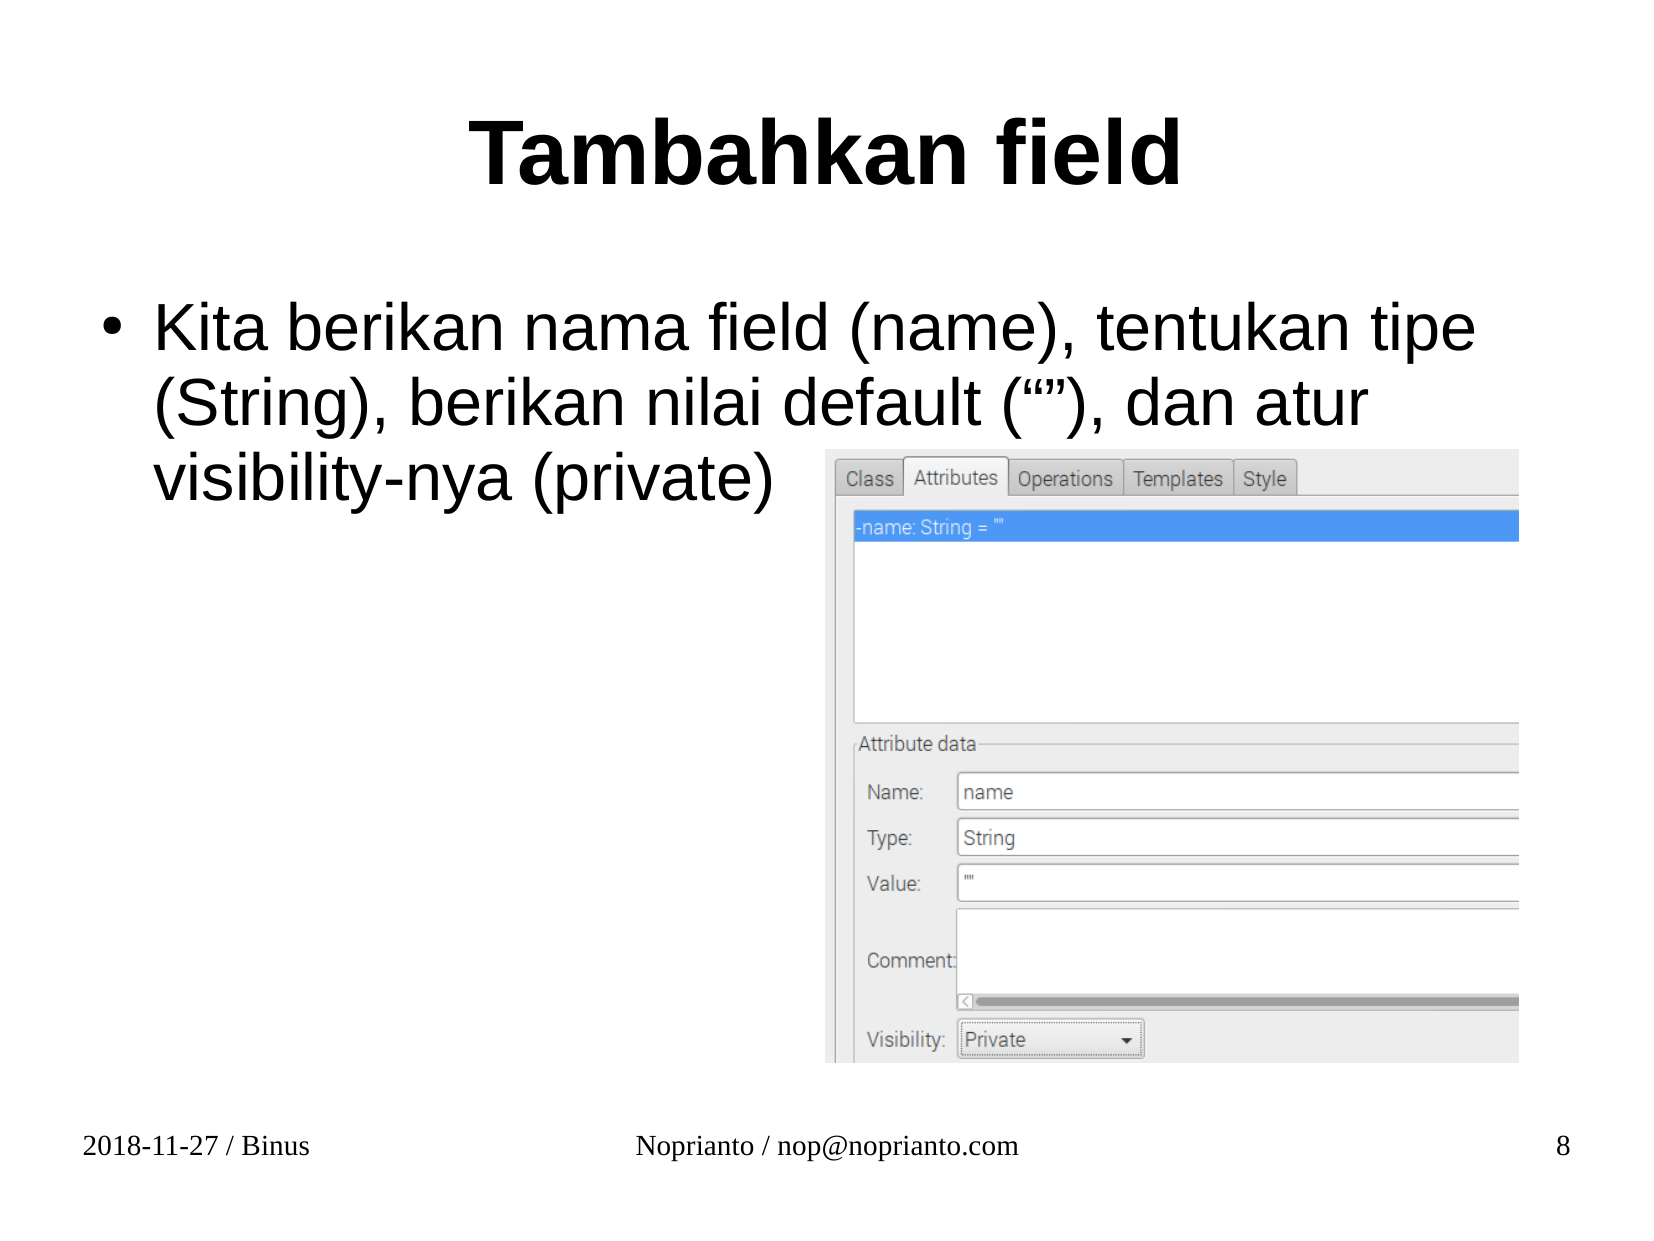

# Tambahkan field
Kita berikan nama field (name), tentukan tipe (String), berikan nilai default (“”), dan atur visibility-nya (private)
2018-11-27 / Binus
Noprianto / nop@noprianto.com
8